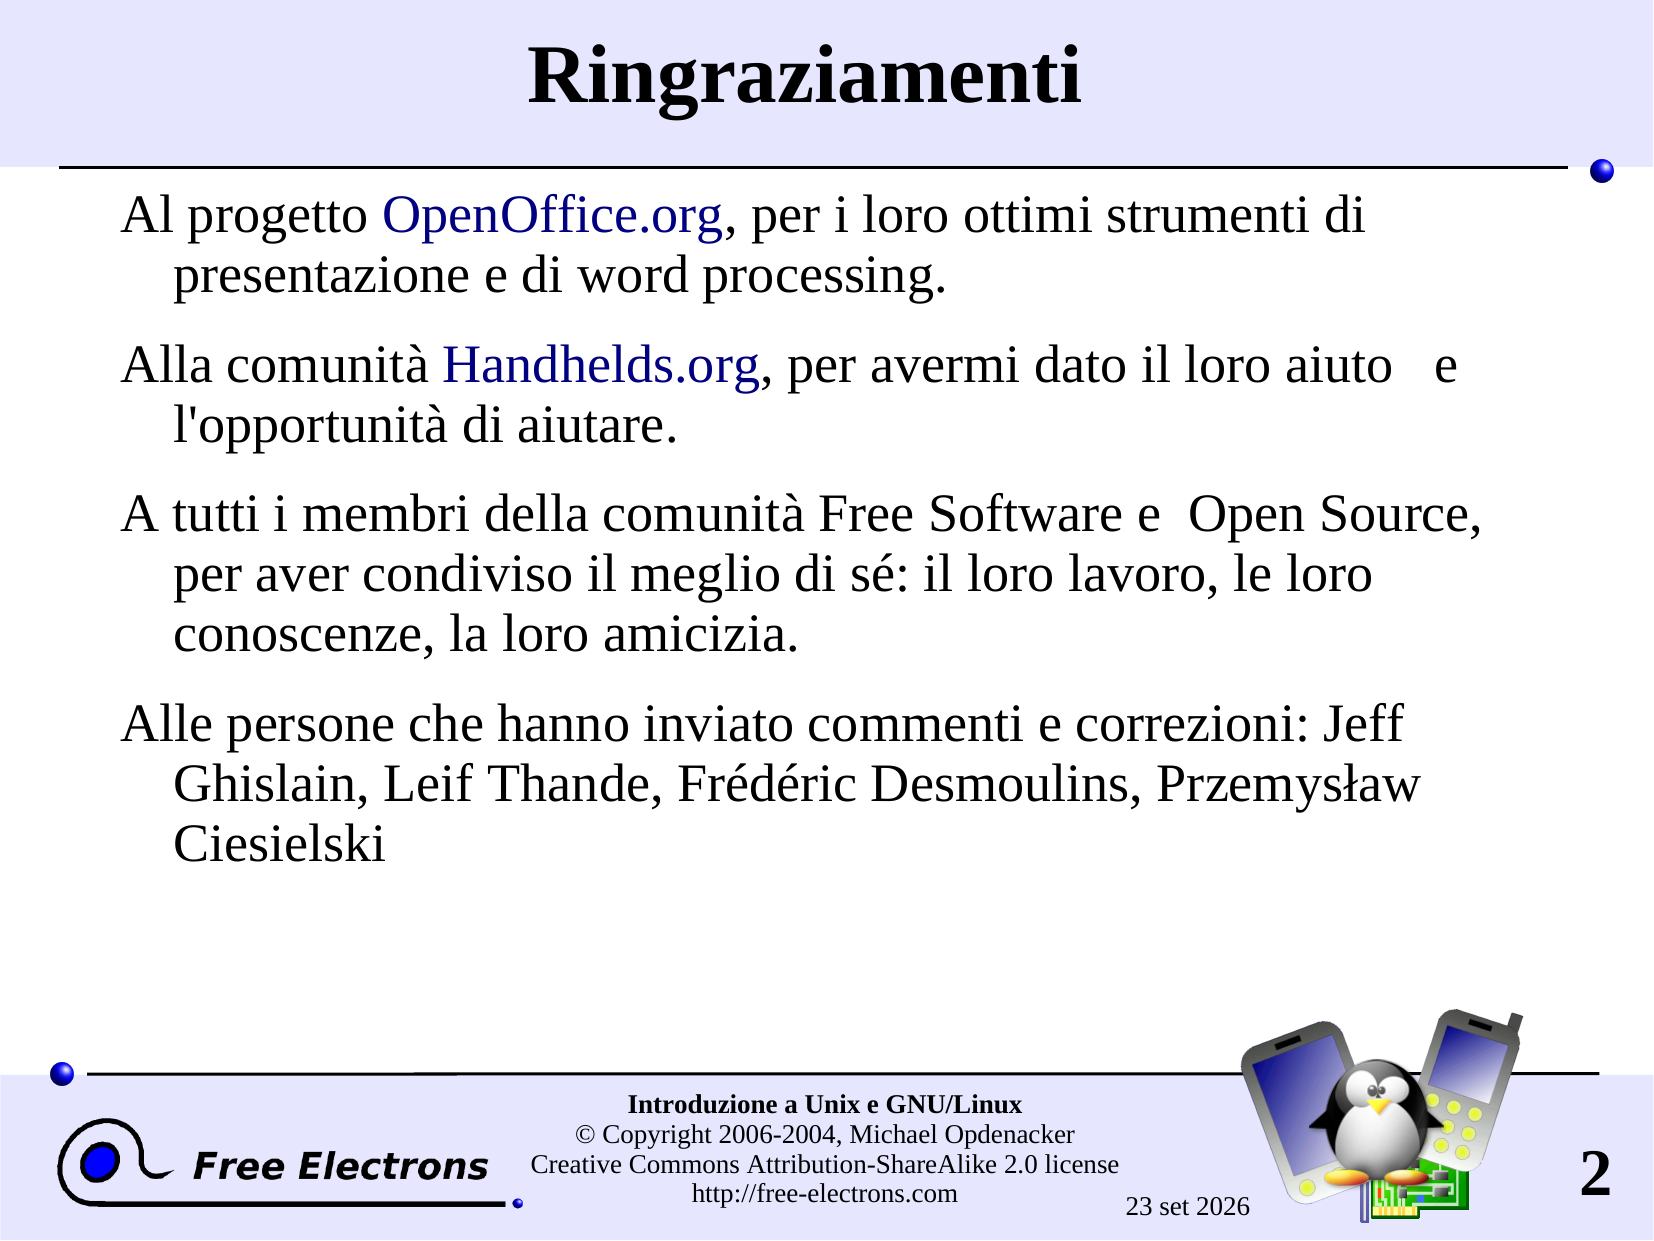

# Ringraziamenti
Al progetto OpenOffice.org, per i loro ottimi strumenti di presentazione e di word processing.
Alla comunità Handhelds.org, per avermi dato il loro aiuto e l'opportunità di aiutare.
A tutti i membri della comunità Free Software e Open Source, per aver condiviso il meglio di sé: il loro lavoro, le loro conoscenze, la loro amicizia.
Alle persone che hanno inviato commenti e correzioni: Jeff Ghislain, Leif Thande, Frédéric Desmoulins, Przemysław Ciesielski